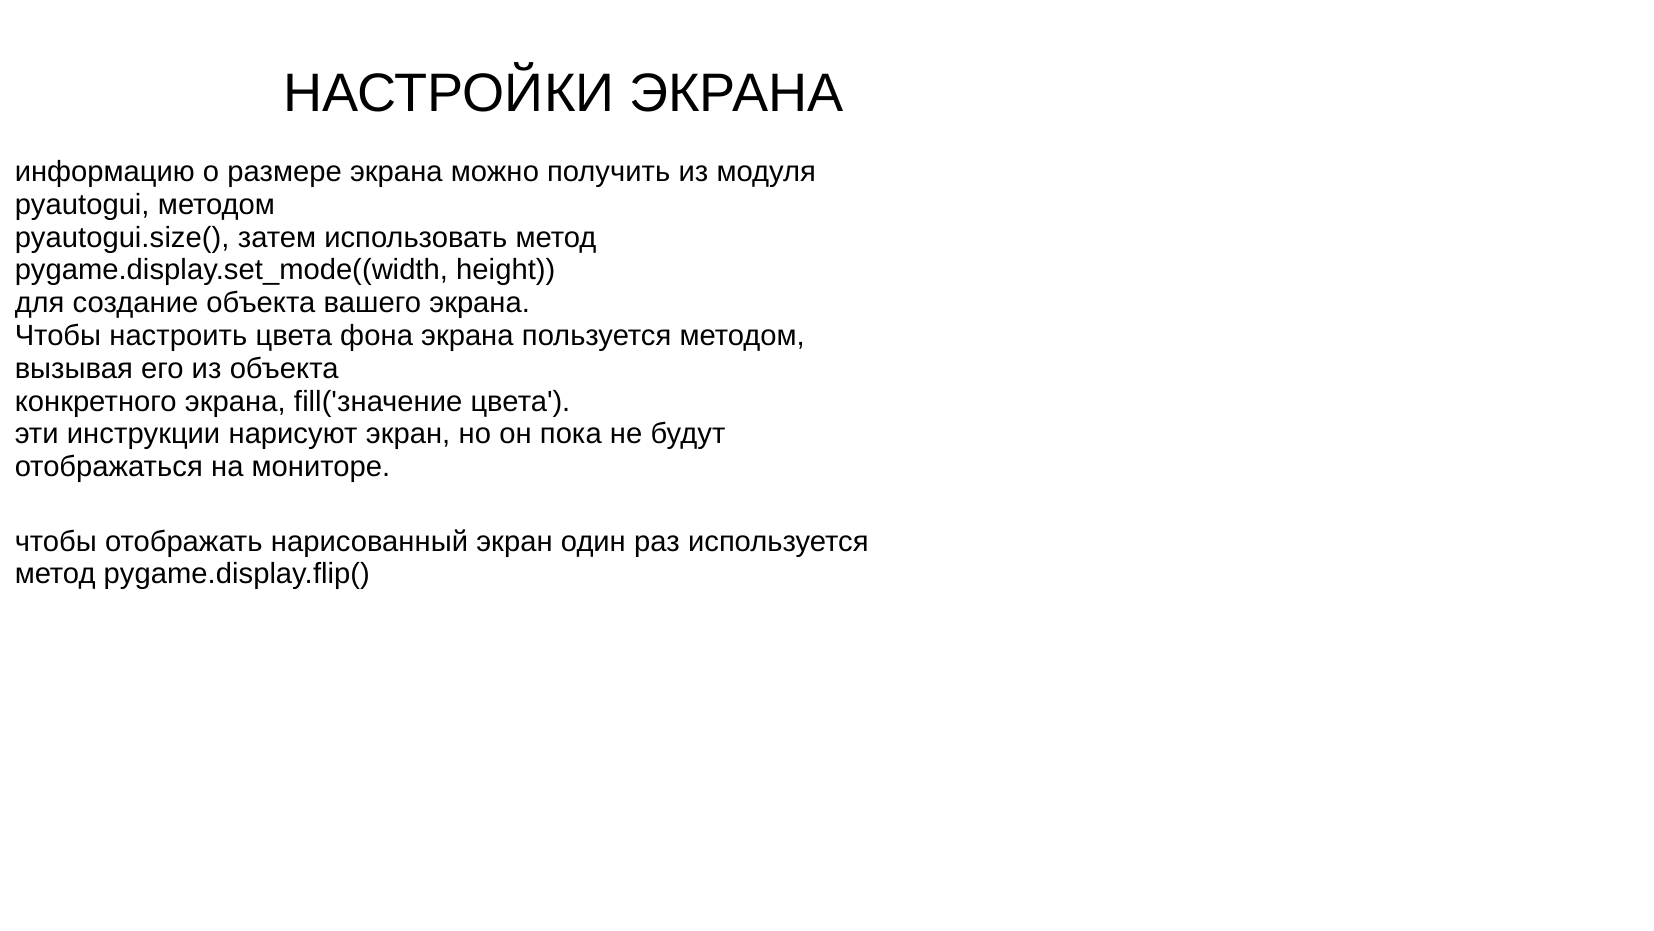

# НАСТРОЙКИ ЭКРАНА
информацию о размере экрана можно получить из модуля pyautogui, методом
pyautogui.size(), затем использовать метод pygame.display.set_mode((width, height))
для создание объекта вашего экрана.
Чтобы настроить цвета фона экрана пользуется методом, вызывая его из объекта
конкретного экрана, fill('значение цвета').
эти инструкции нарисуют экран, но он пока не будут отображаться на мониторе.
чтобы отображать нарисованный экран один раз используется метод pygame.display.flip()